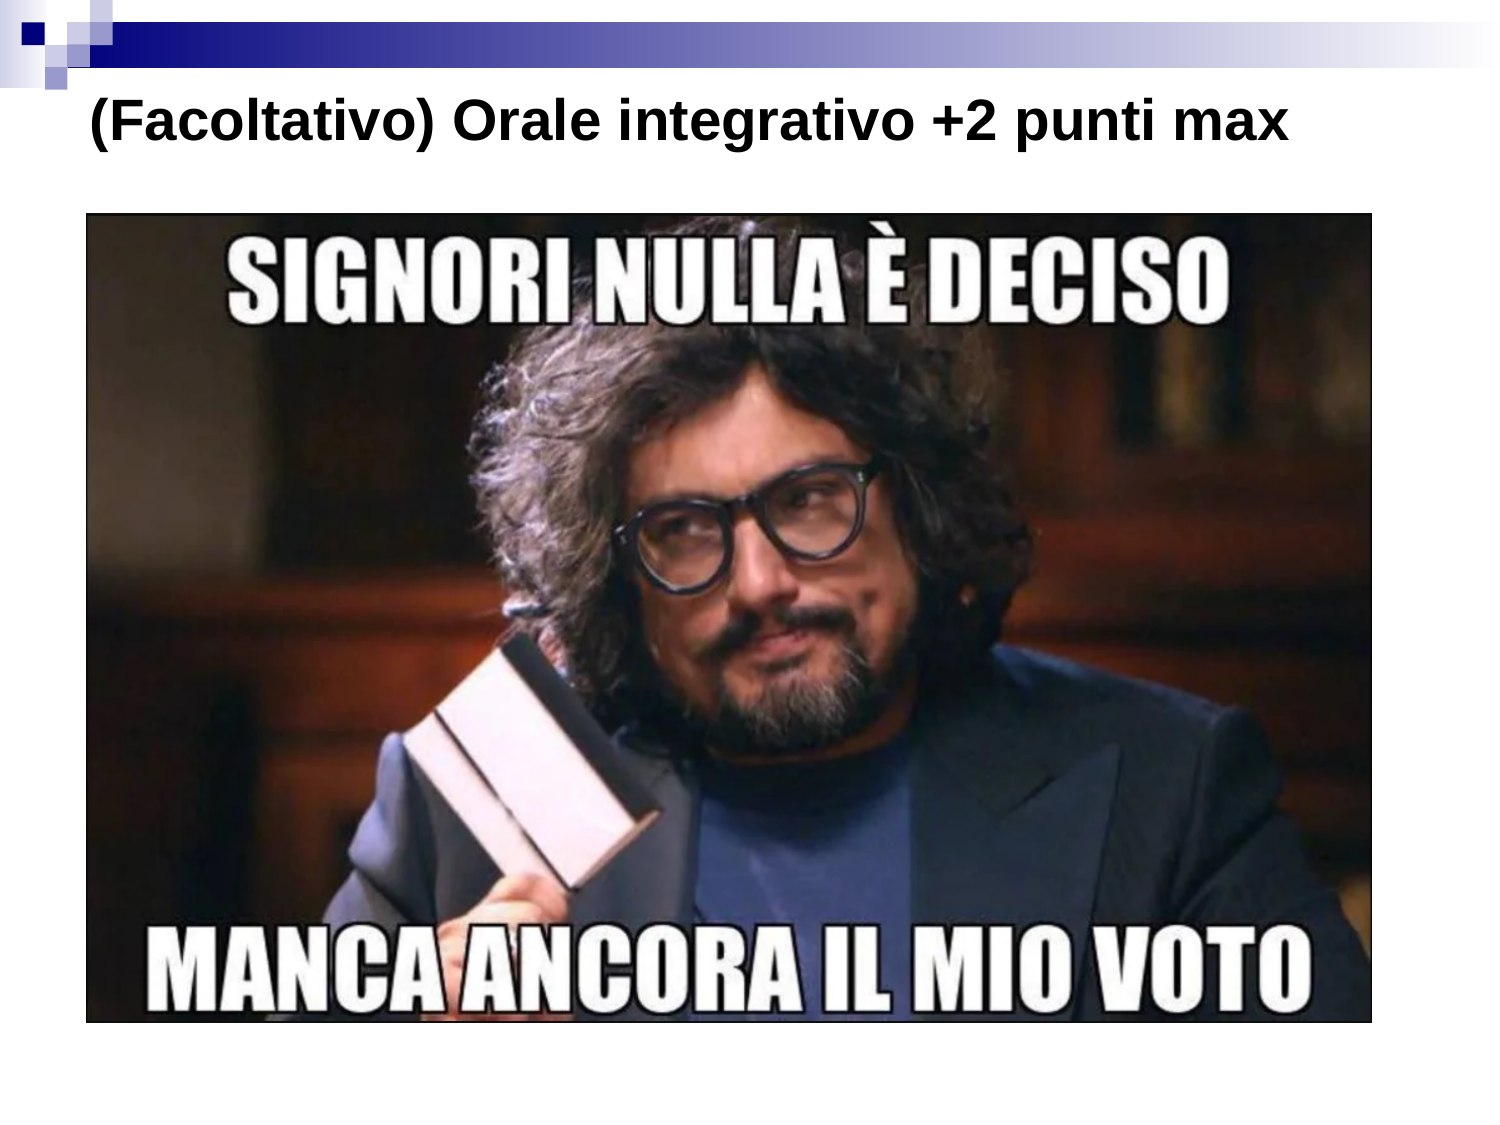

# (Facoltativo) Orale integrativo +2 punti max